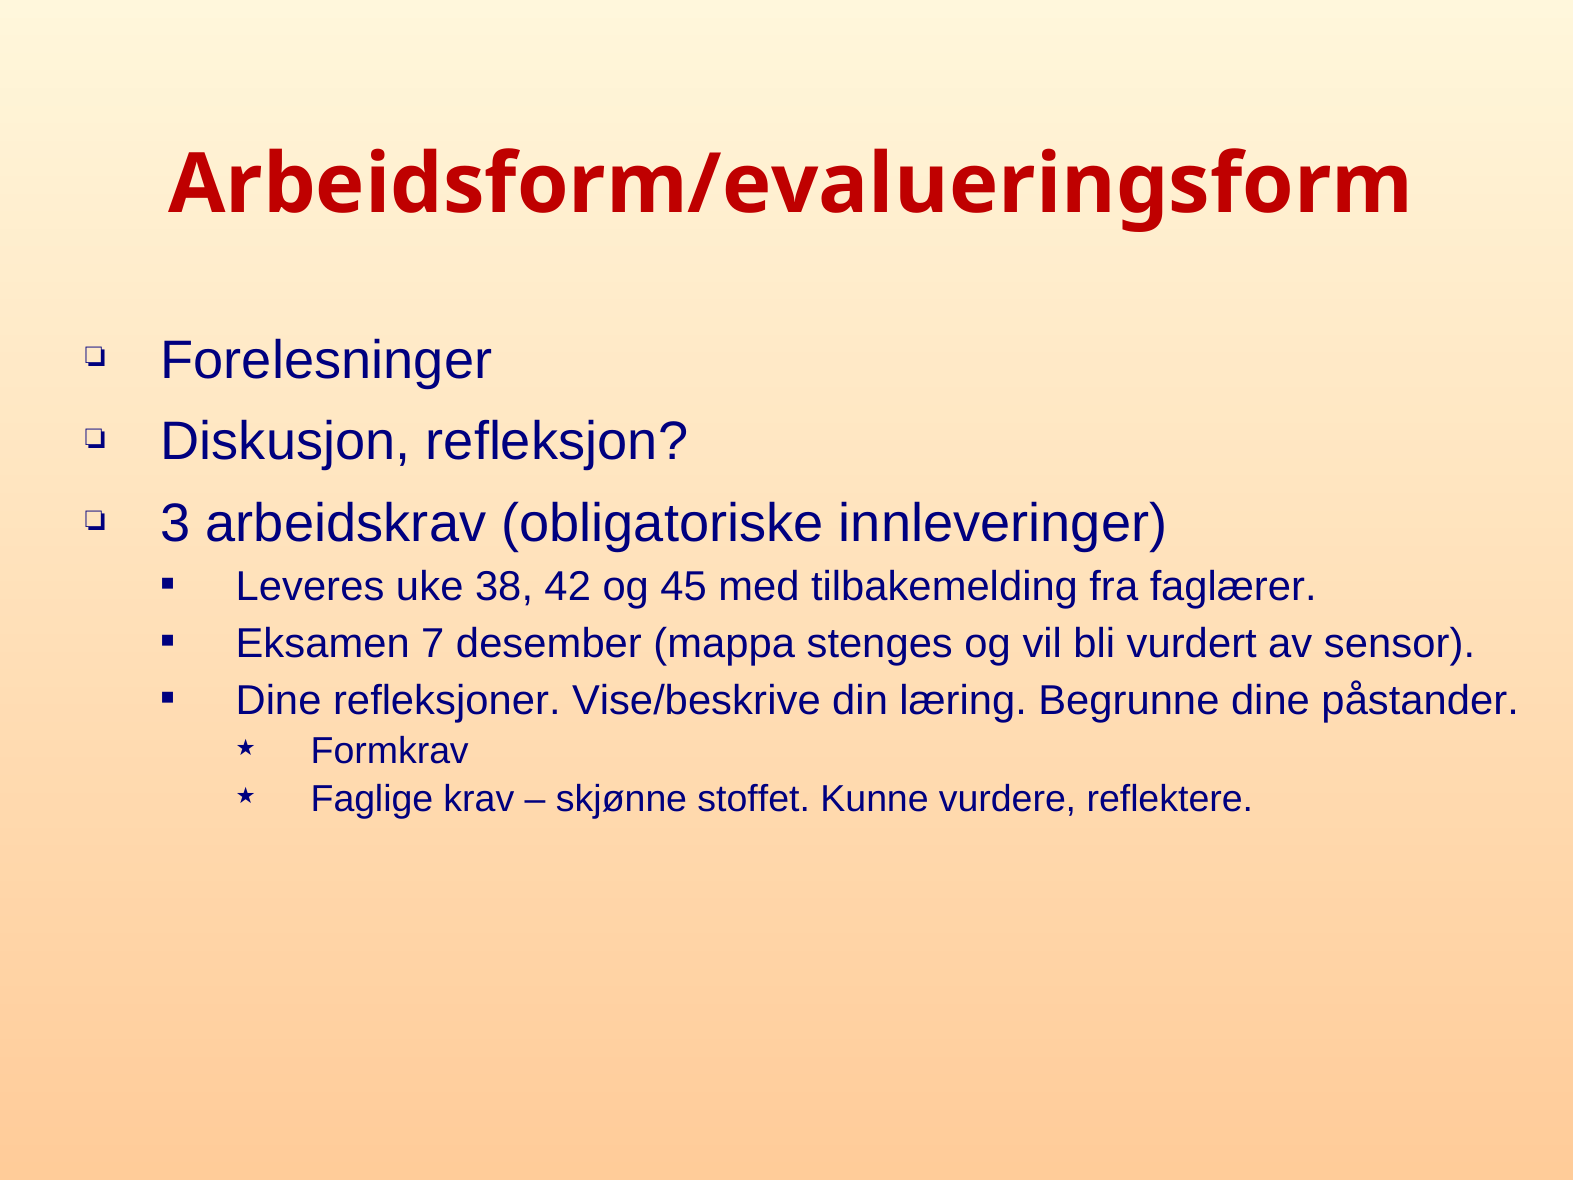

# Arbeidsform/evalueringsform
Forelesninger
Diskusjon, refleksjon?
3 arbeidskrav (obligatoriske innleveringer)
Leveres uke 38, 42 og 45 med tilbakemelding fra faglærer.
Eksamen 7 desember (mappa stenges og vil bli vurdert av sensor).
Dine refleksjoner. Vise/beskrive din læring. Begrunne dine påstander.
Formkrav
Faglige krav – skjønne stoffet. Kunne vurdere, reflektere.